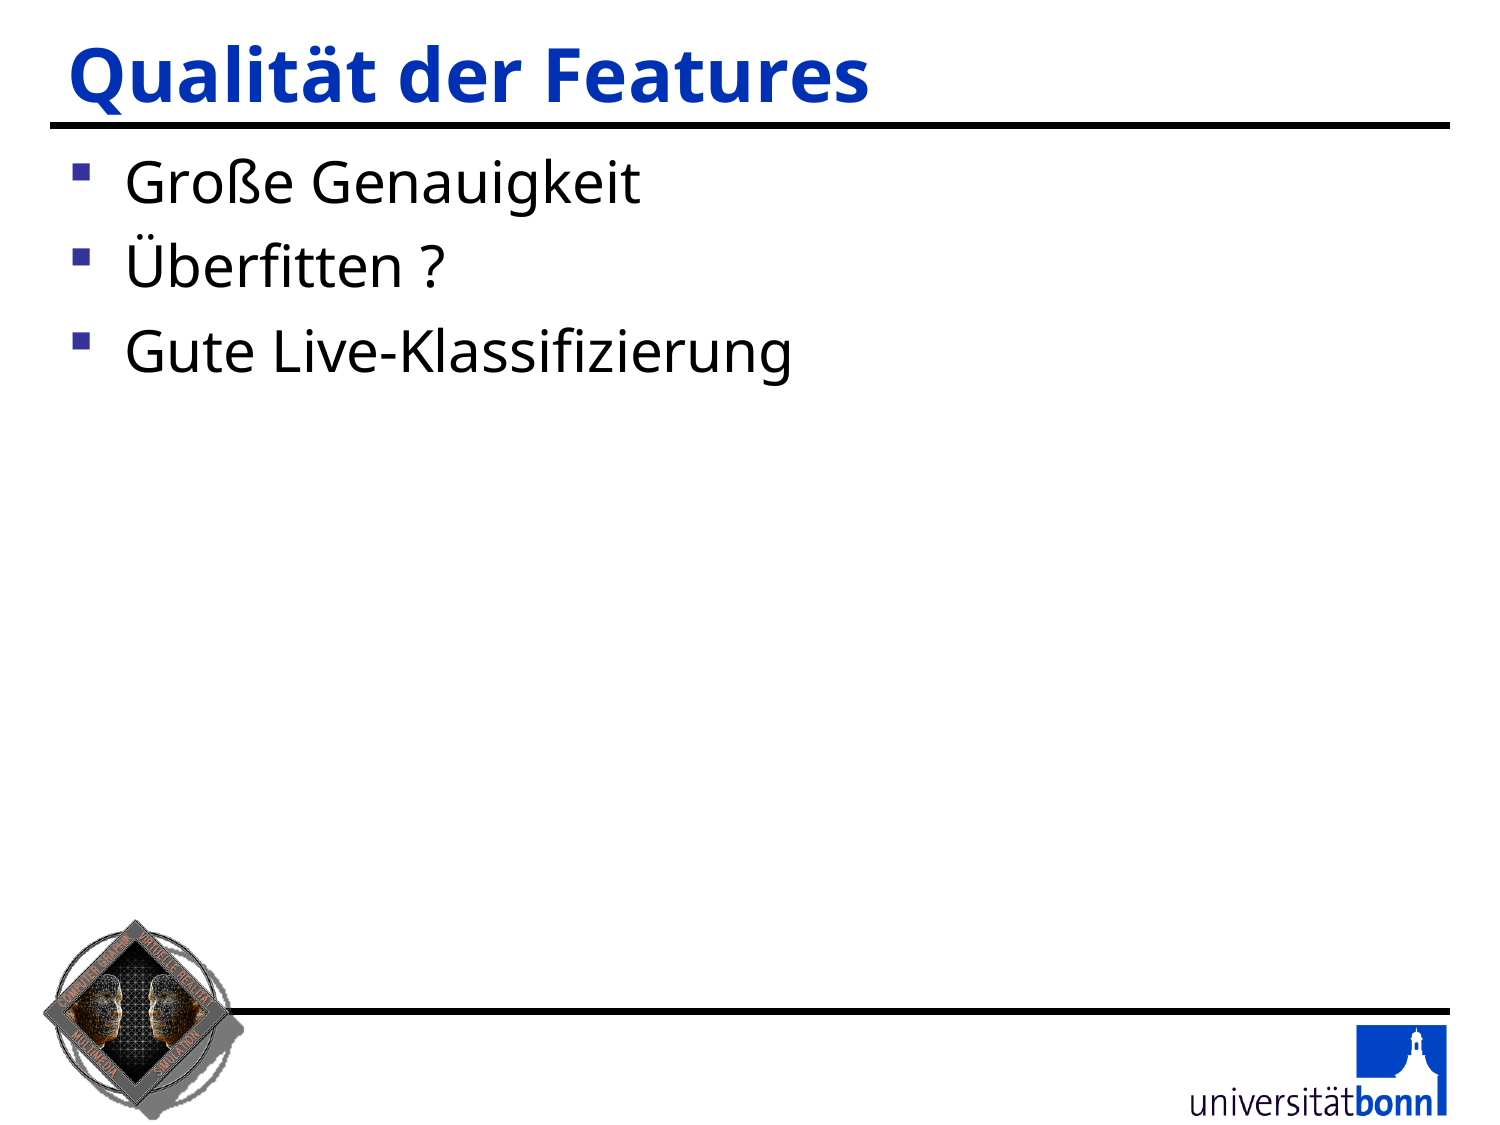

# Qualität der Features
Große Genauigkeit
Überfitten ?
Gute Live-Klassifizierung